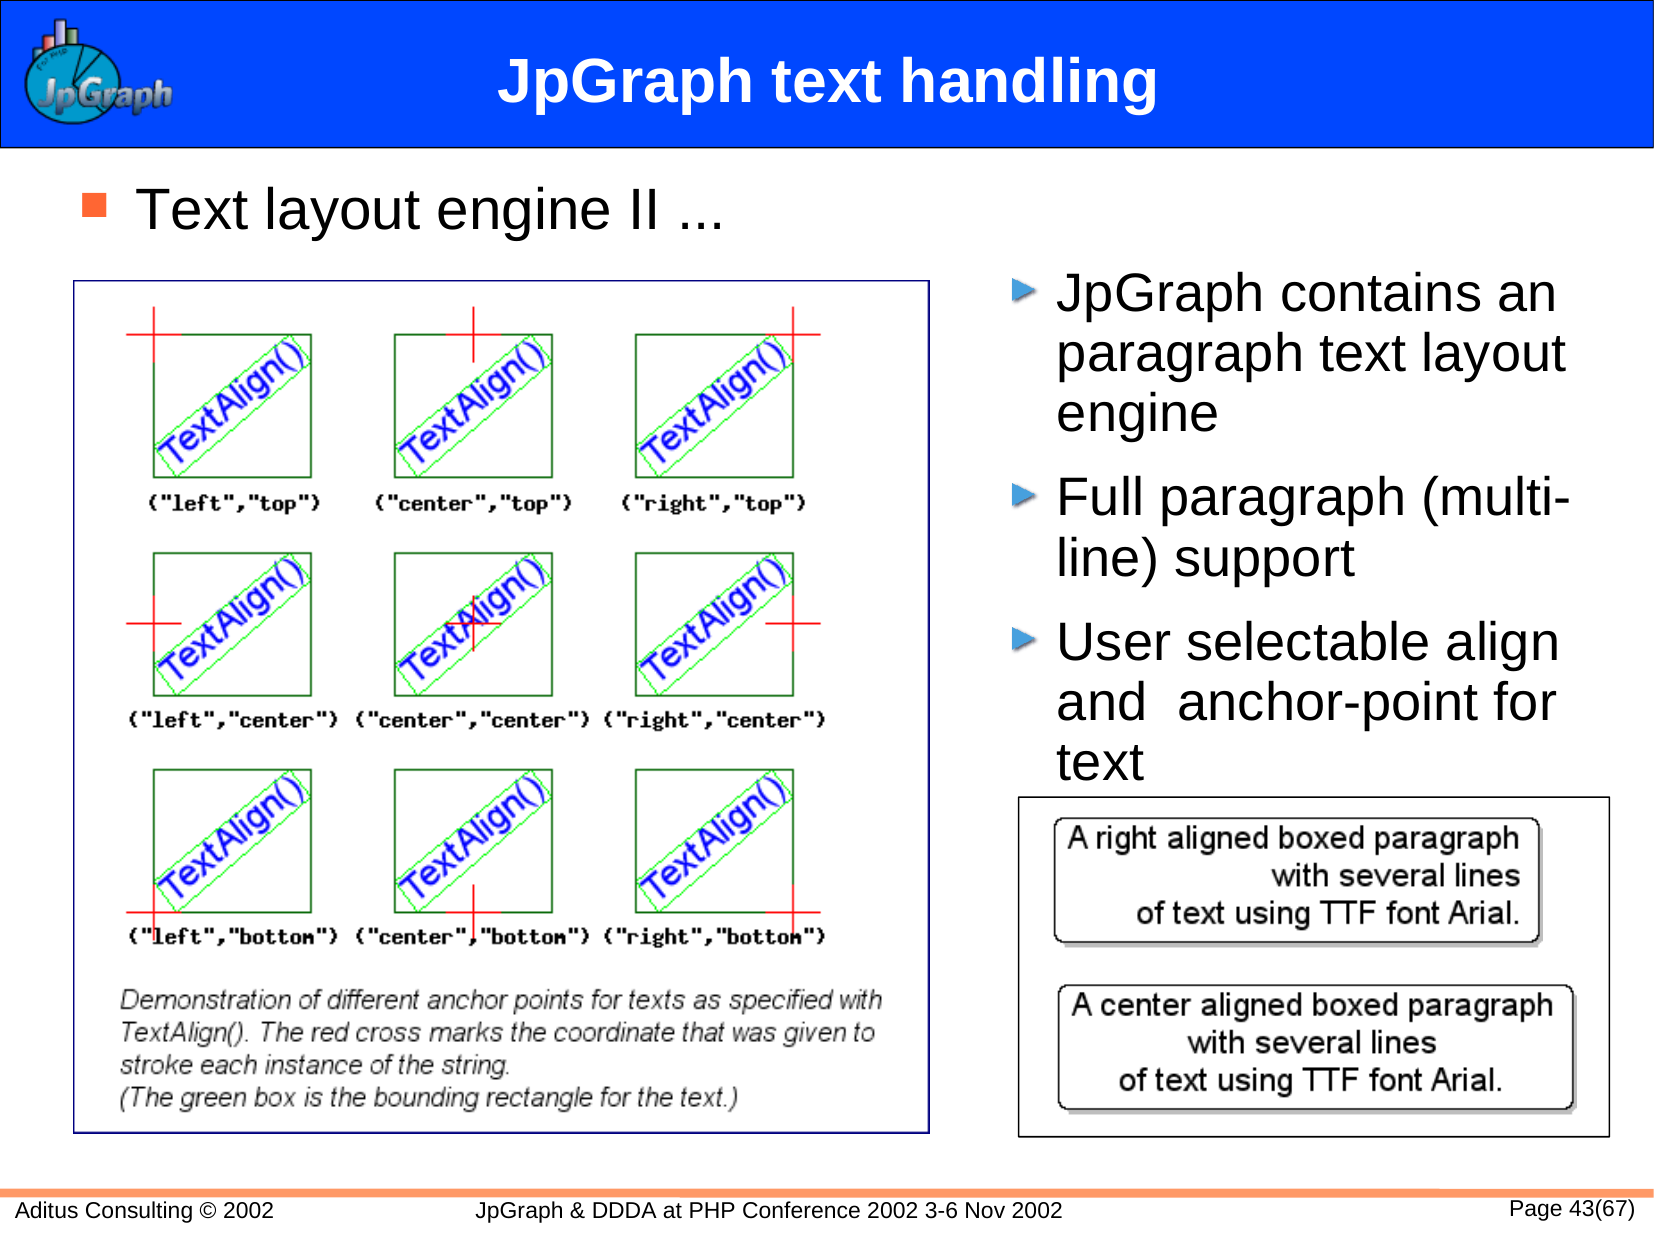

# JpGraph text handling
Text layout engine II ...
JpGraph contains an paragraph text layout engine
Full paragraph (multi-line) support
User selectable align and anchor-point for text